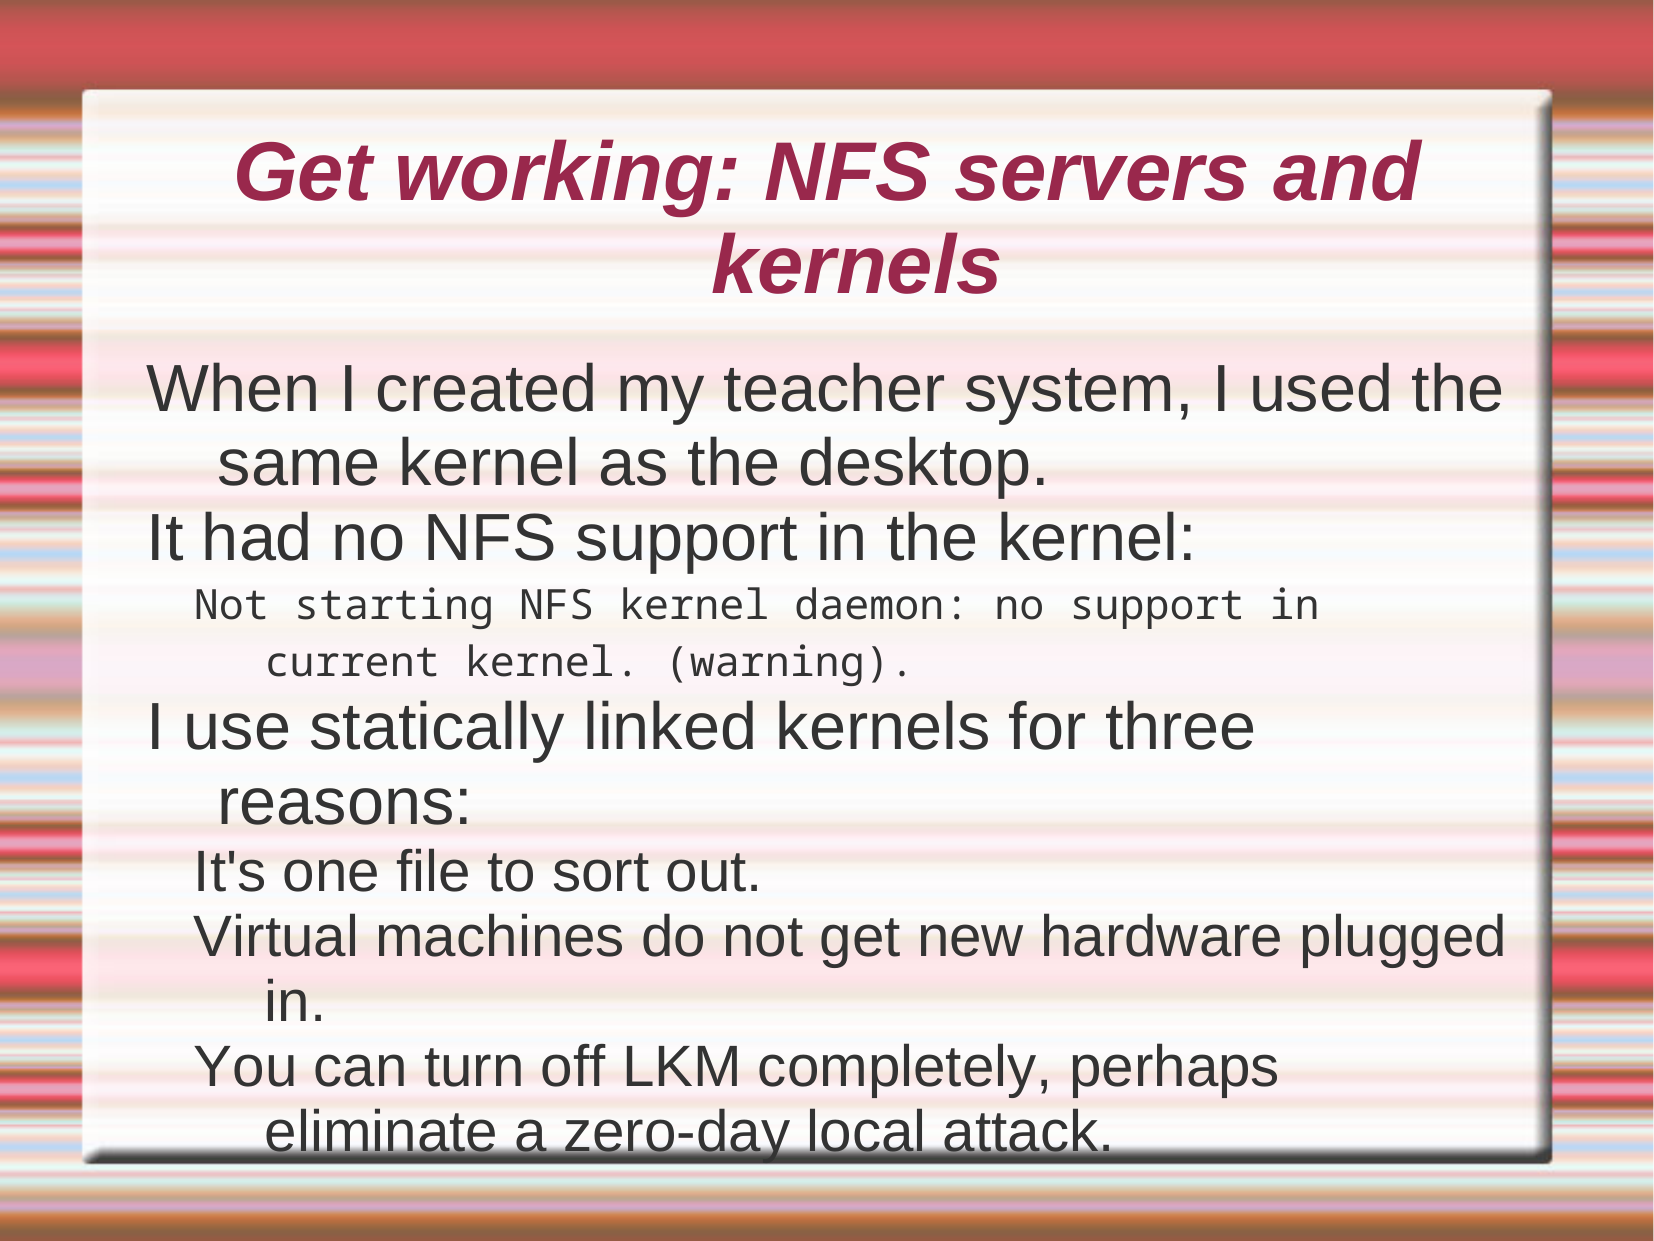

# Get working: NFS servers and kernels
When I created my teacher system, I used the same kernel as the desktop.
It had no NFS support in the kernel:
Not starting NFS kernel daemon: no support in current kernel. (warning).
I use statically linked kernels for three reasons:
It's one file to sort out.
Virtual machines do not get new hardware plugged in.
You can turn off LKM completely, perhaps eliminate a zero-day local attack.